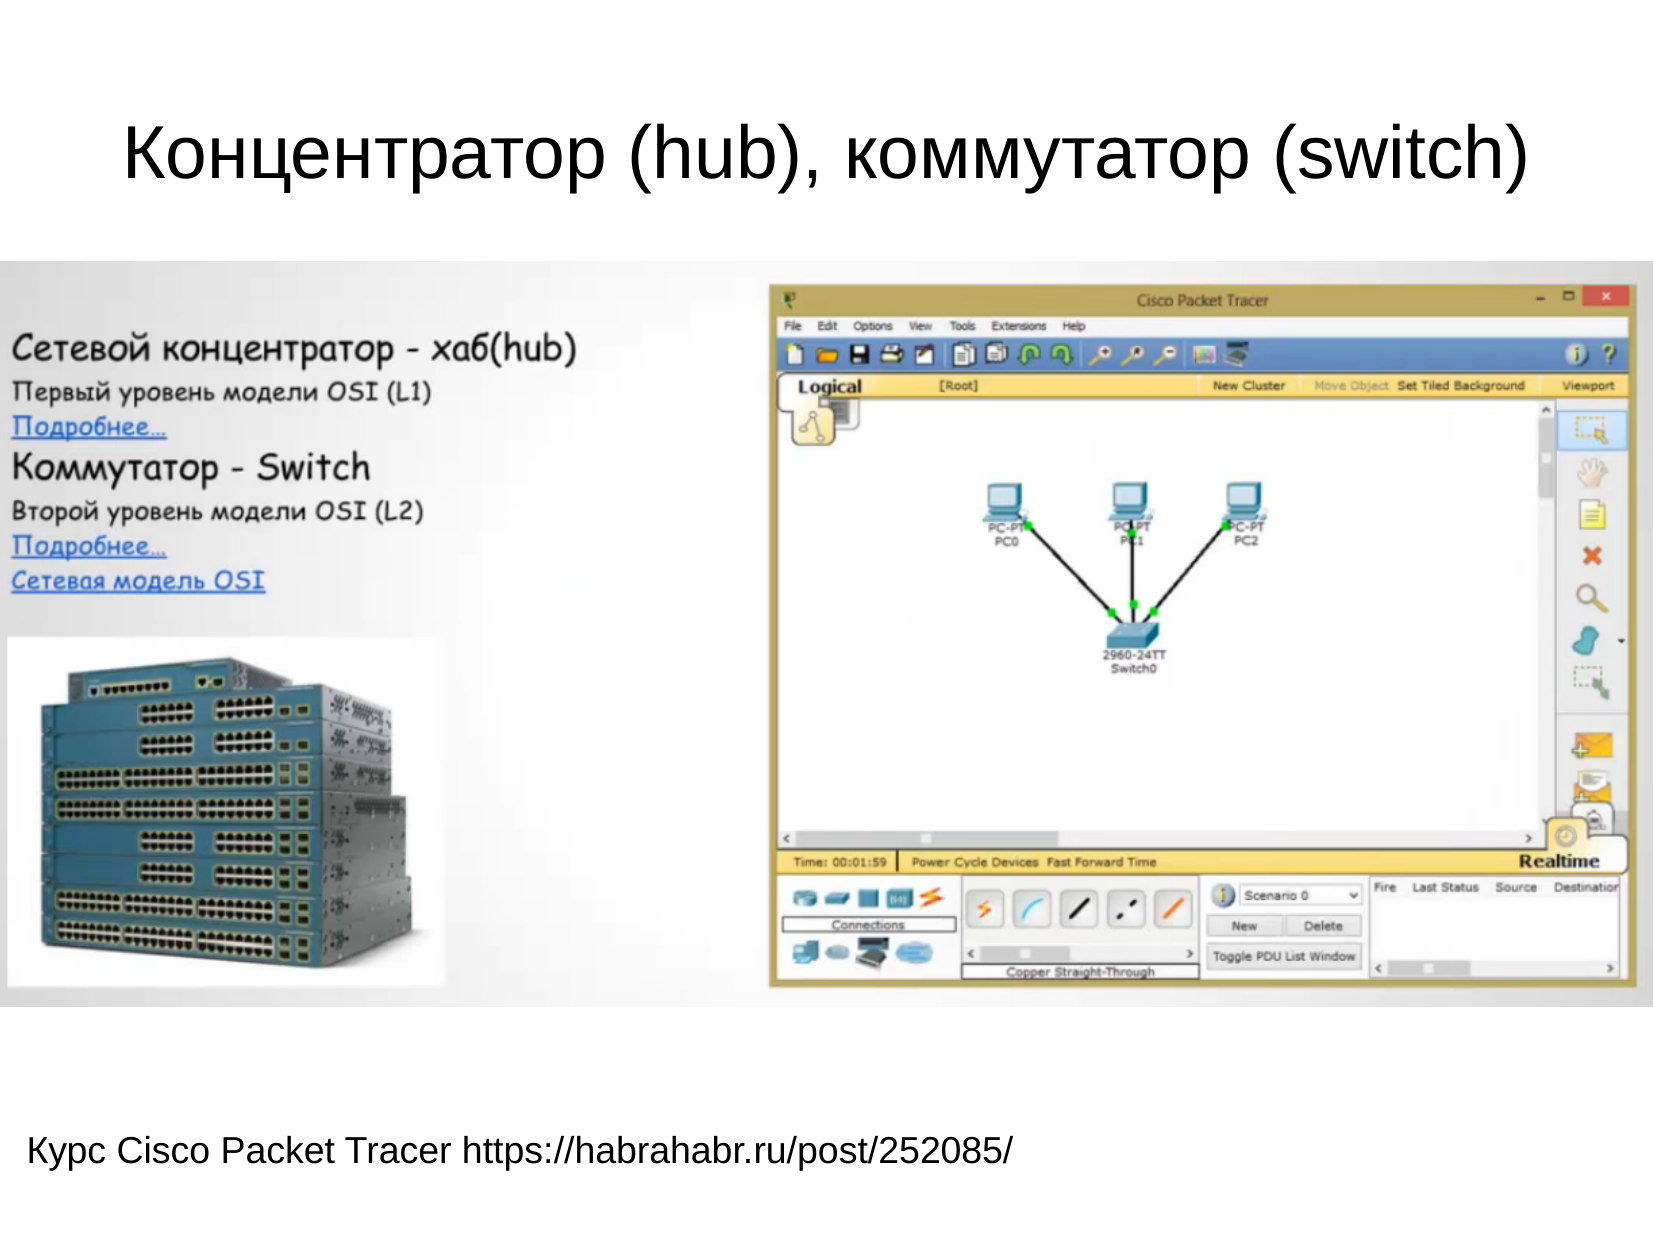

# Концентратор (hub), коммутатор (switch)
Курс Cisco Packet Tracer https://habrahabr.ru/post/252085/